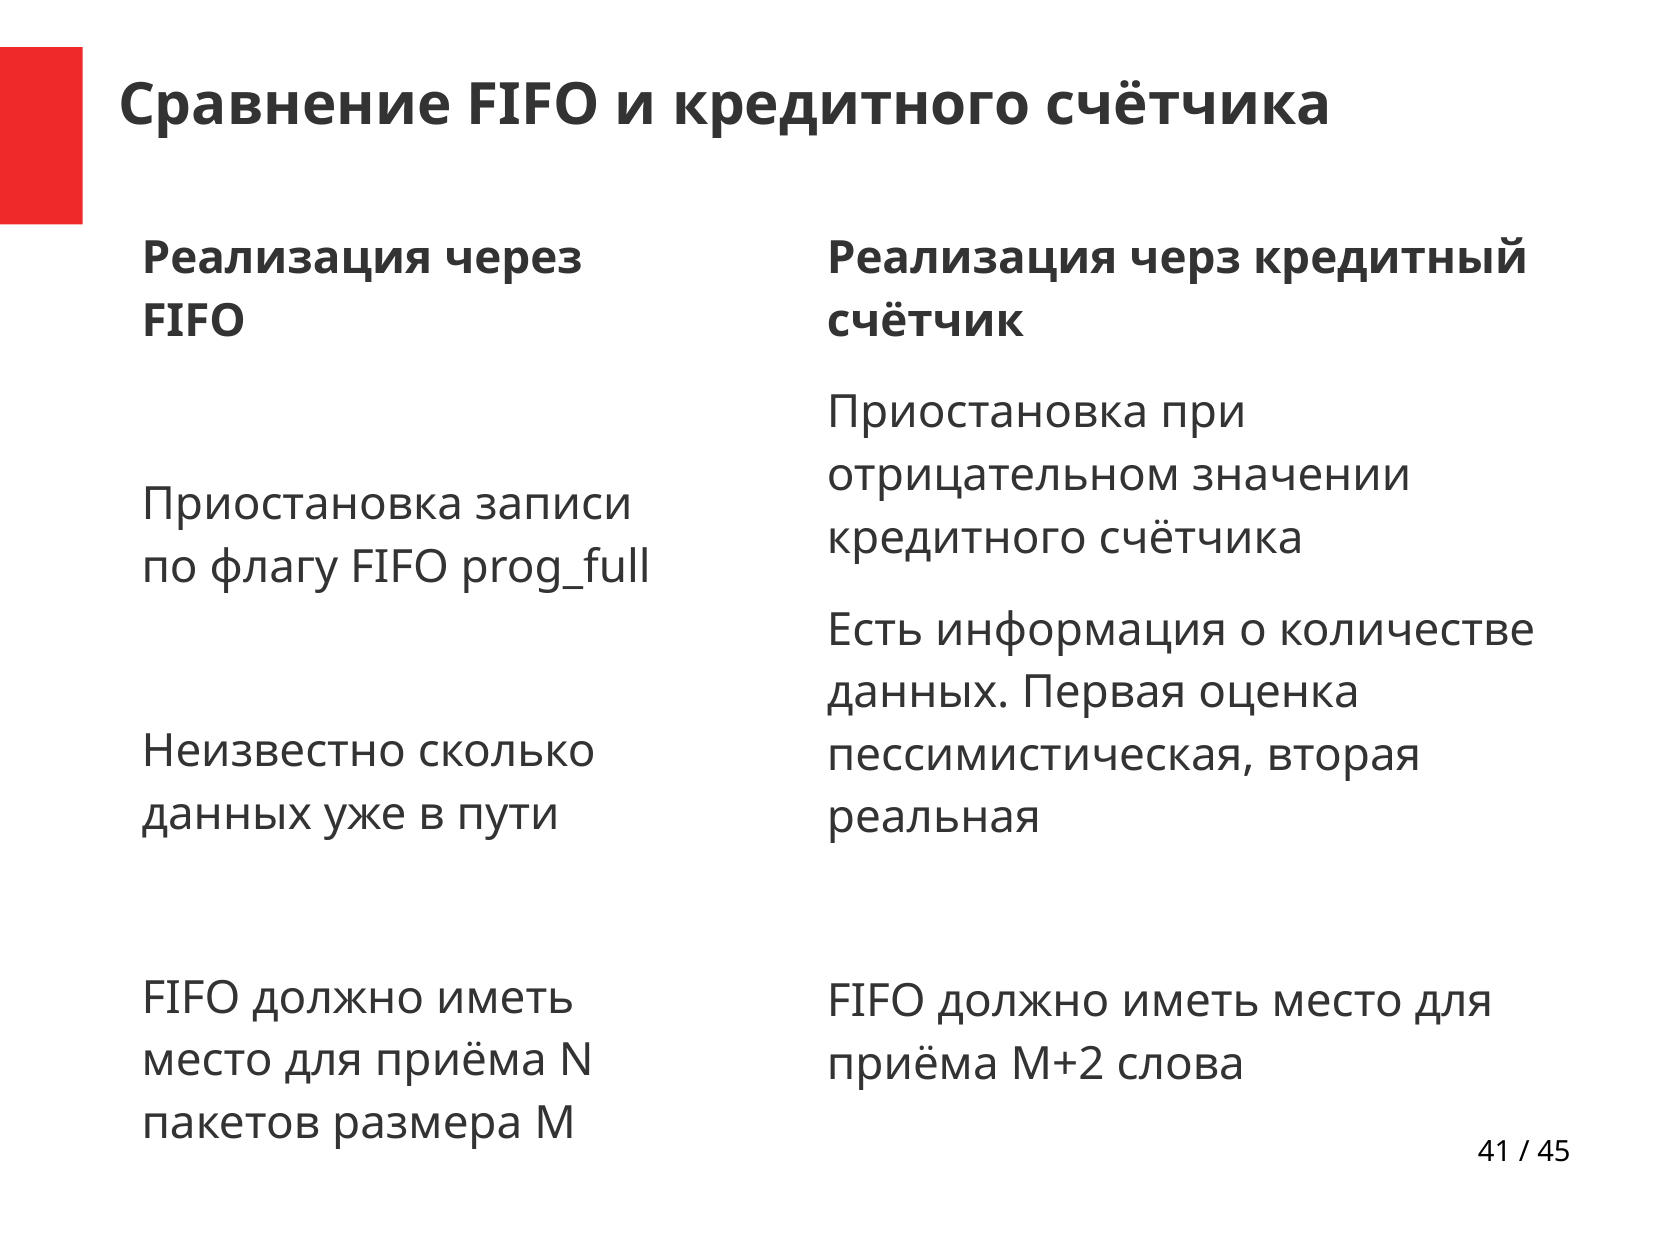

# Сравнение FIFO и кредитного счётчика
Реализация через FIFO
Приостановка записи по флагу FIFO prog_full
Неизвестно сколько данных уже в пути
FIFO должно иметь место для приёма N пакетов размера M
Реализация черз кредитный счётчик
Приостановка при отрицательном значении кредитного счётчика
Есть информация о количестве данных. Первая оценка пессимистическая, вторая реальная
FIFO должно иметь место для приёма M+2 слова
41